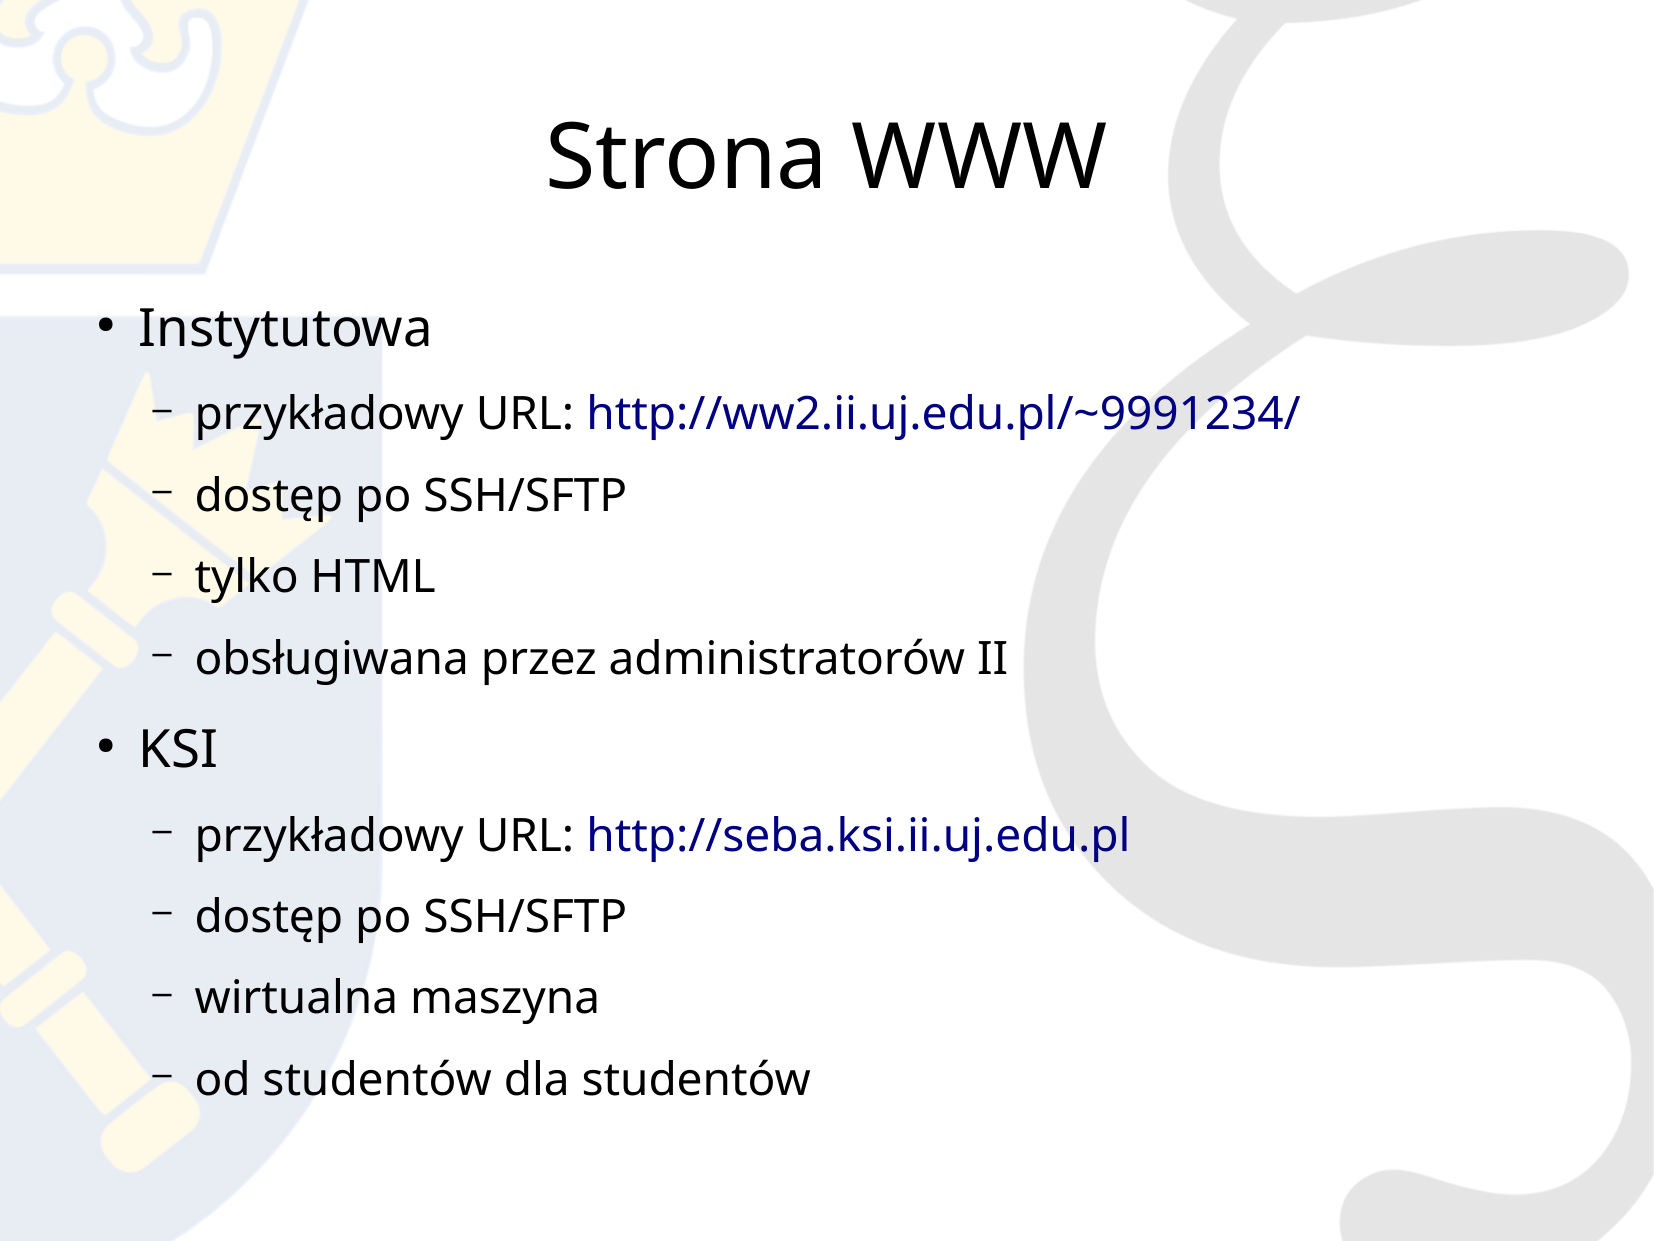

# Strona WWW
Instytutowa
przykładowy URL: http://ww2.ii.uj.edu.pl/~9991234/
dostęp po SSH/SFTP
tylko HTML
obsługiwana przez administratorów II
KSI
przykładowy URL: http://seba.ksi.ii.uj.edu.pl
dostęp po SSH/SFTP
wirtualna maszyna
od studentów dla studentów